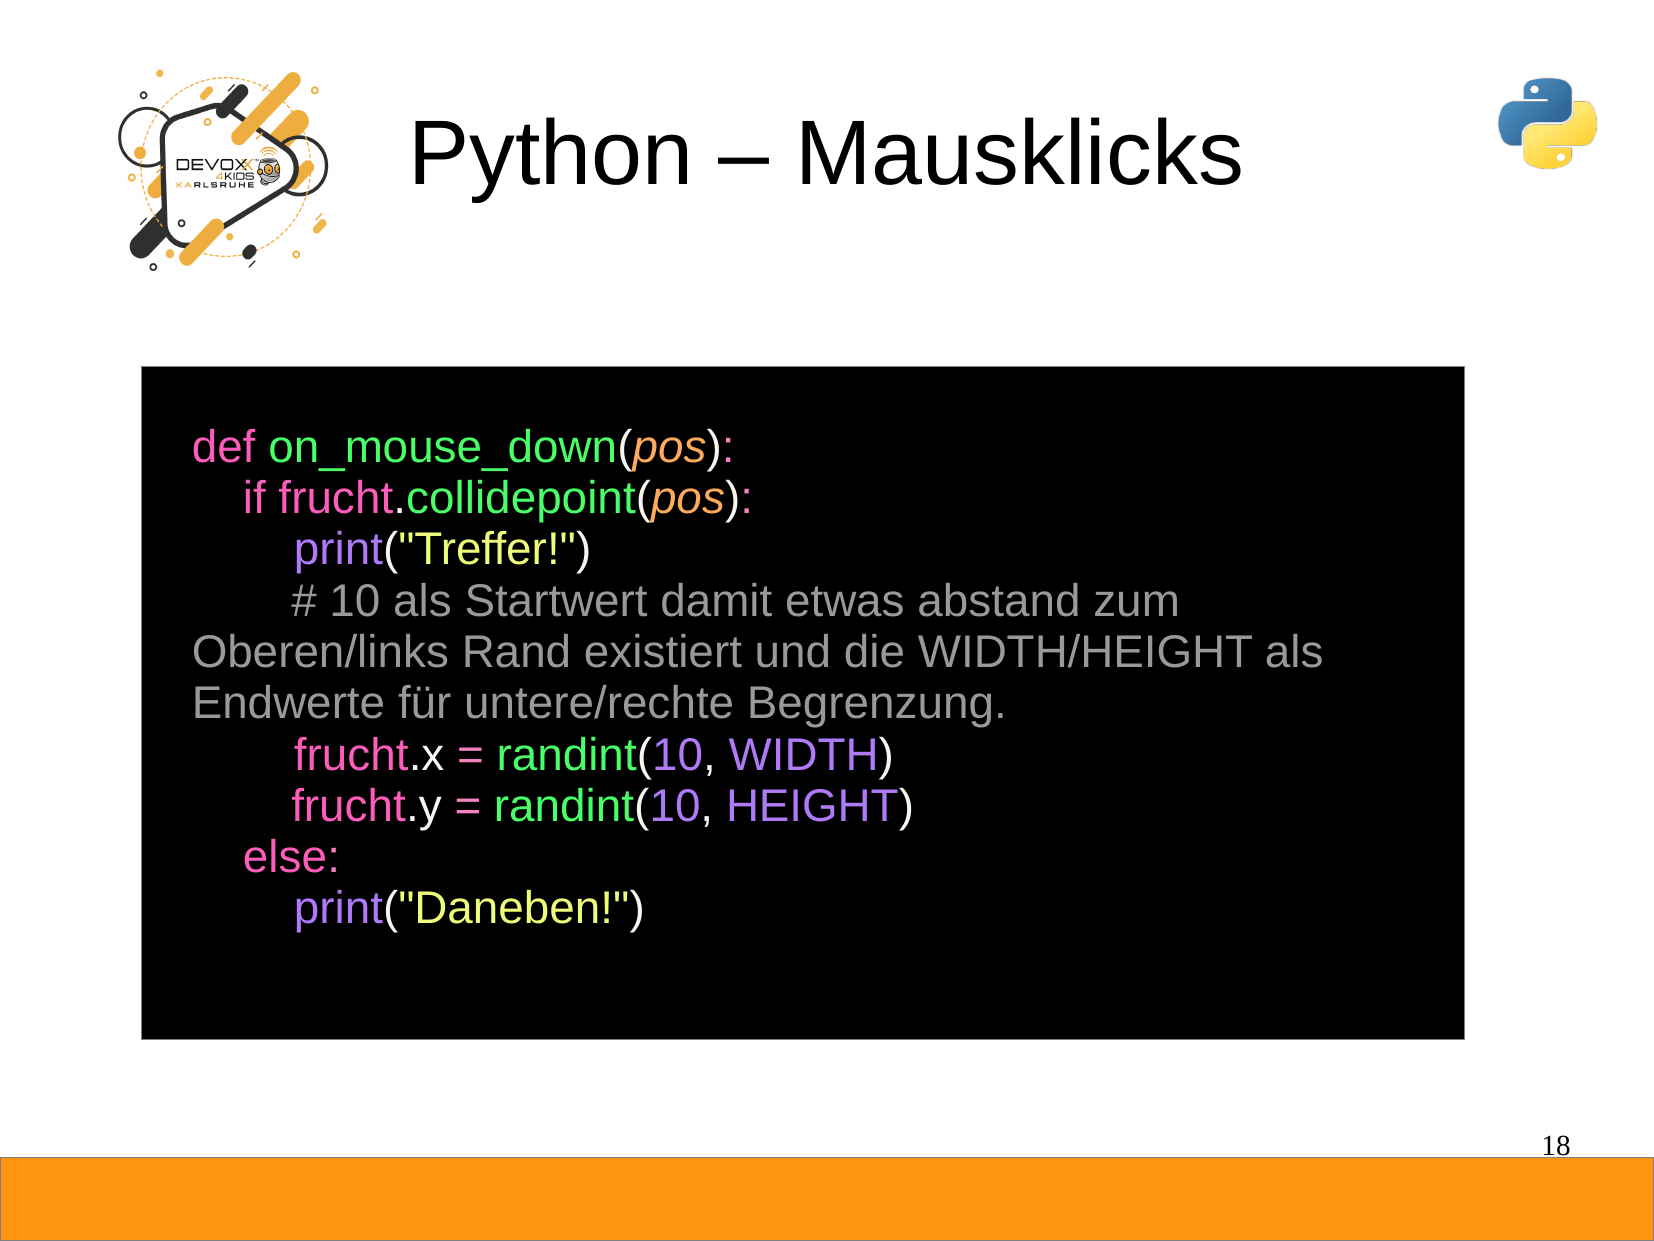

# Python – Mausklicks
def on_mouse_down(pos):
 if frucht.collidepoint(pos):
 print("Treffer!")
	 # 10 als Startwert damit etwas abstand zum Oberen/links Rand existiert und die WIDTH/HEIGHT als Endwerte für untere/rechte Begrenzung.
 frucht.x = randint(10, WIDTH)
	 frucht.y = randint(10, HEIGHT)
 else:
 print("Daneben!")
18